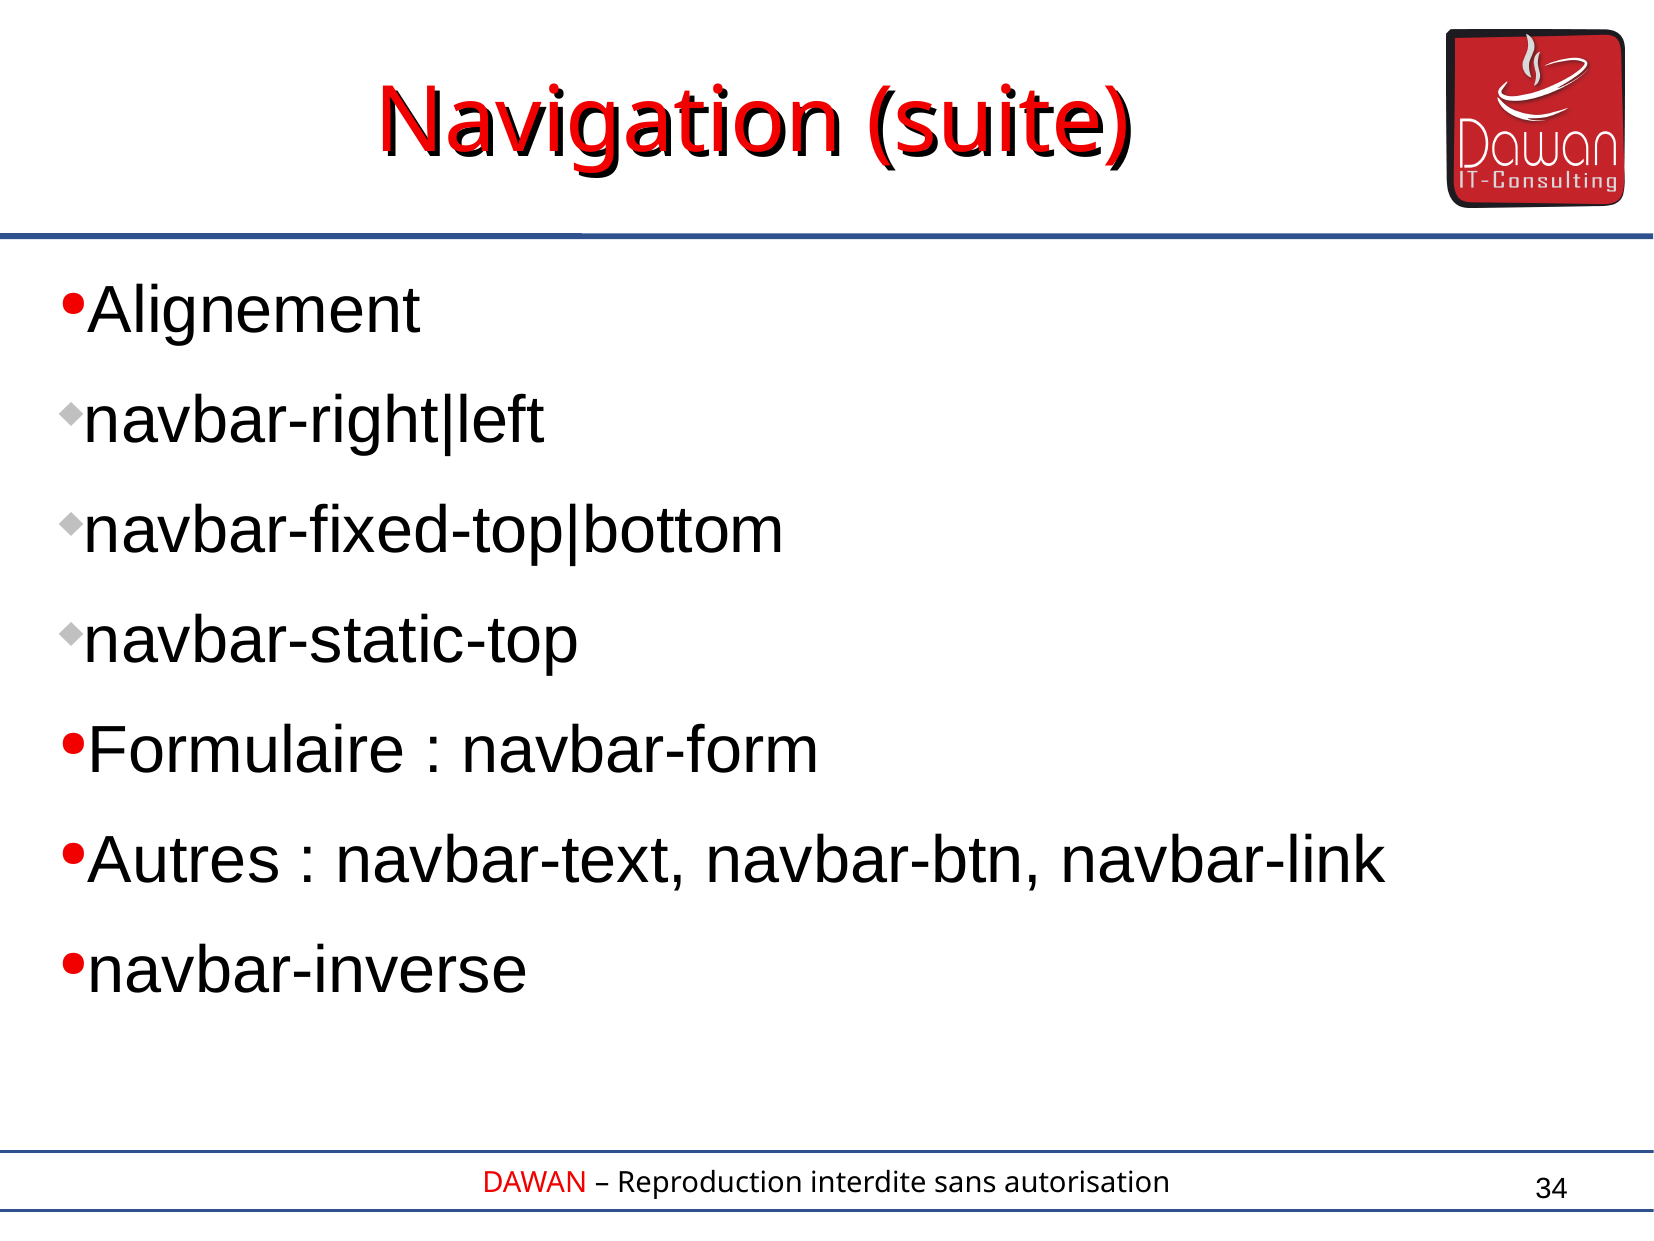

# Navigation (suite)
Alignement
navbar-right|left
navbar-fixed-top|bottom
navbar-static-top
Formulaire : navbar-form
Autres : navbar-text, navbar-btn, navbar-link
navbar-inverse